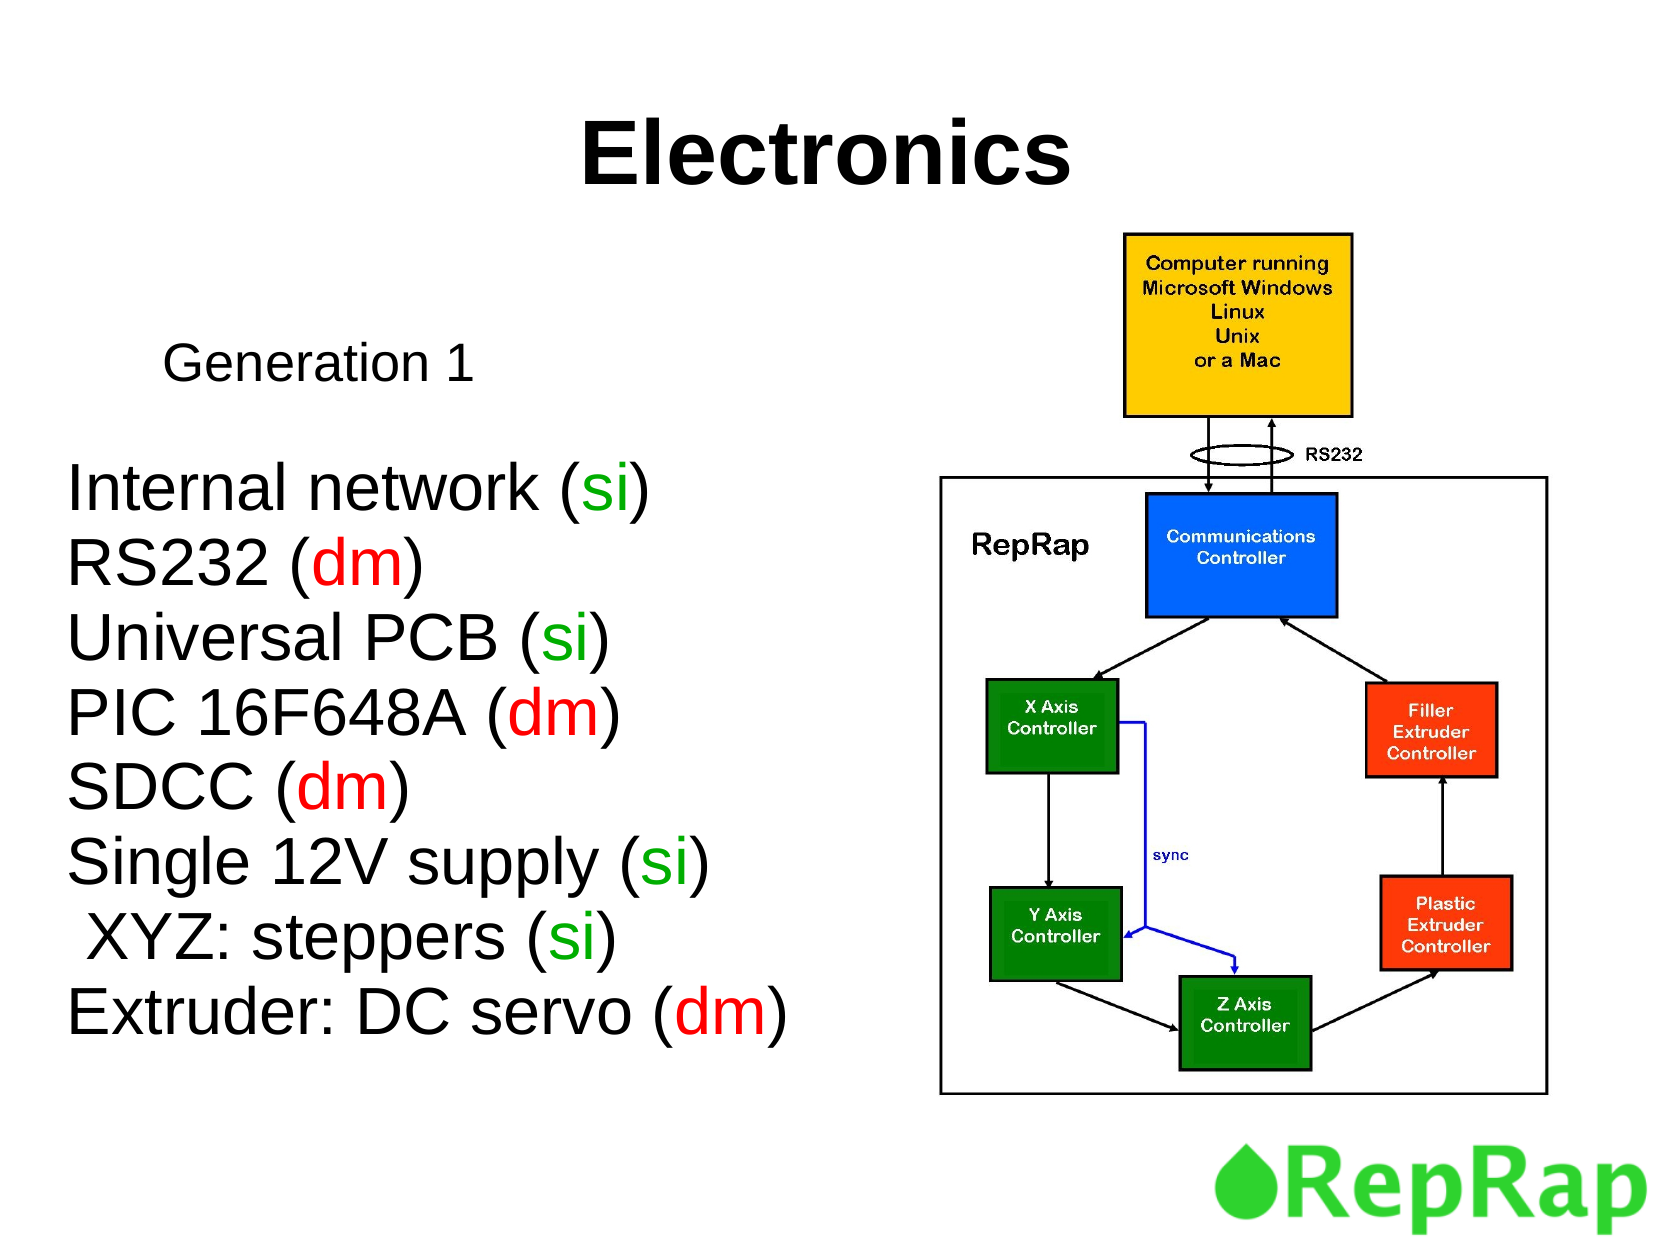

# Electronics
Generation 1
 Internal network (si)
 RS232 (dm)
 Universal PCB (si)
 PIC 16F648A (dm)
 SDCC (dm)
 Single 12V supply (si)
 XYZ: steppers (si)
 Extruder: DC servo (dm)